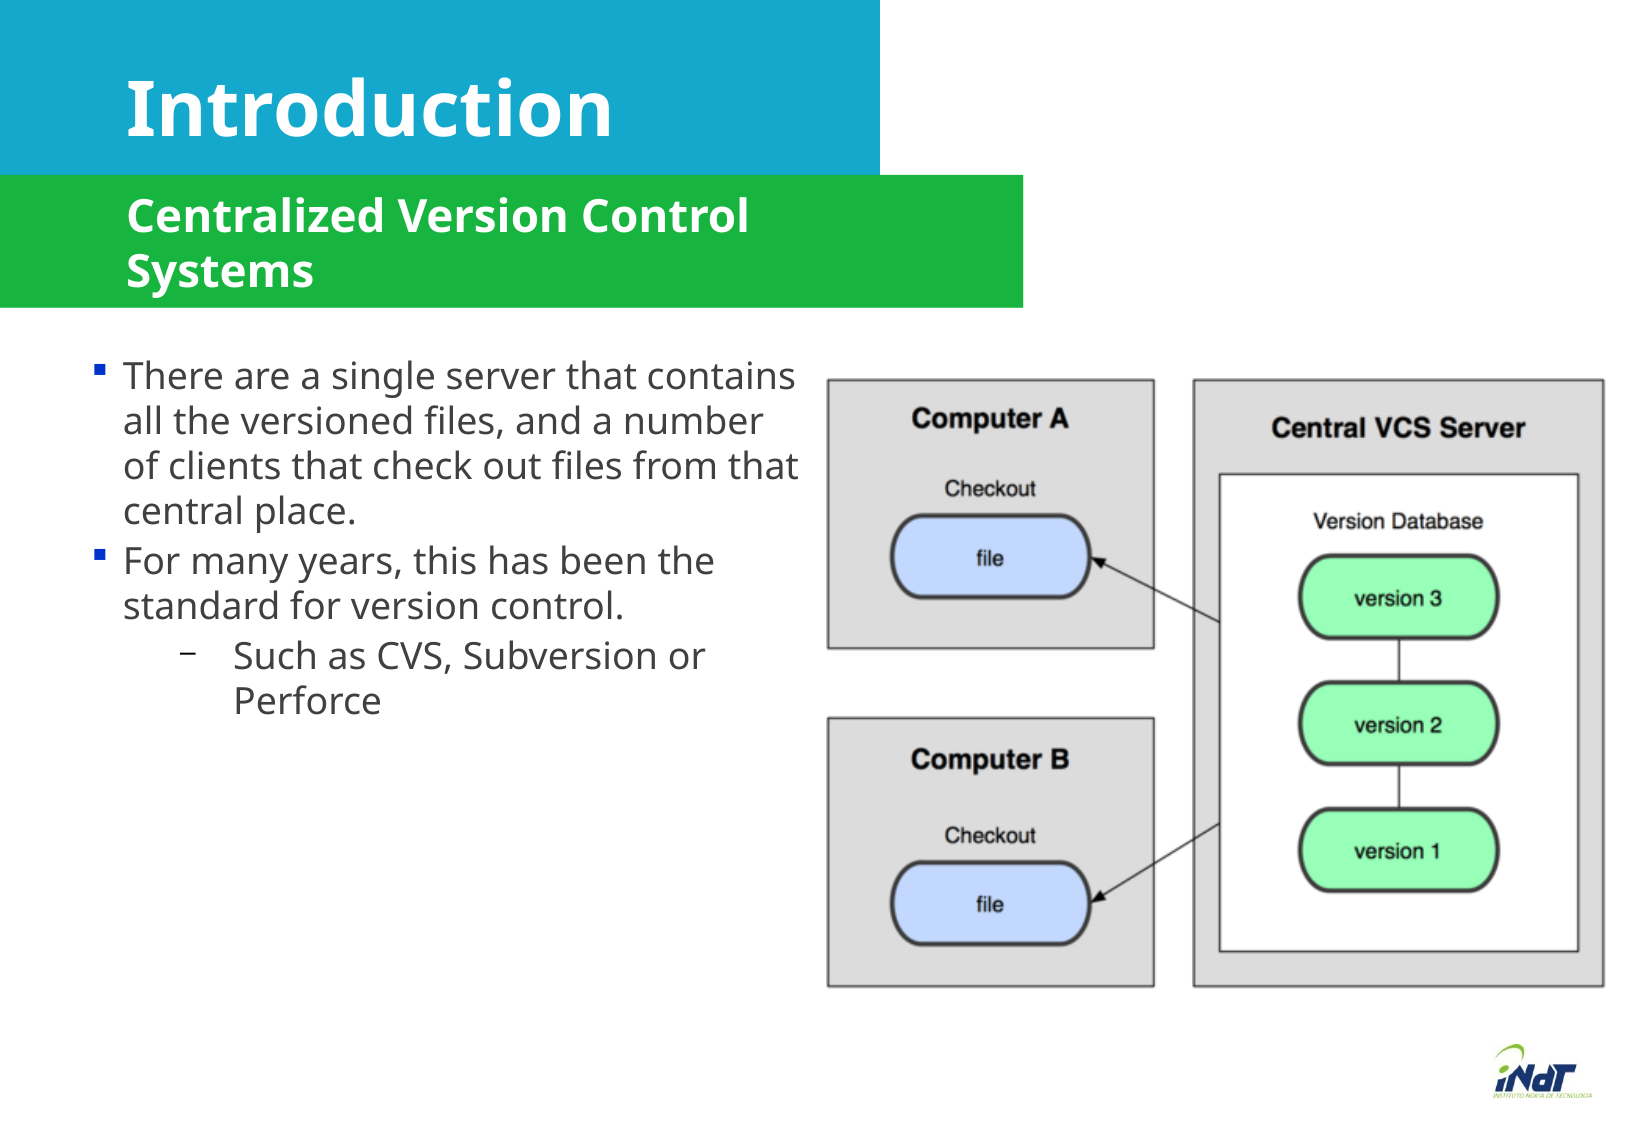

# Introduction
Centralized Version Control Systems
There are a single server that contains all the versioned files, and a number of clients that check out files from that central place.
For many years, this has been the standard for version control.
Such as CVS, Subversion or Perforce